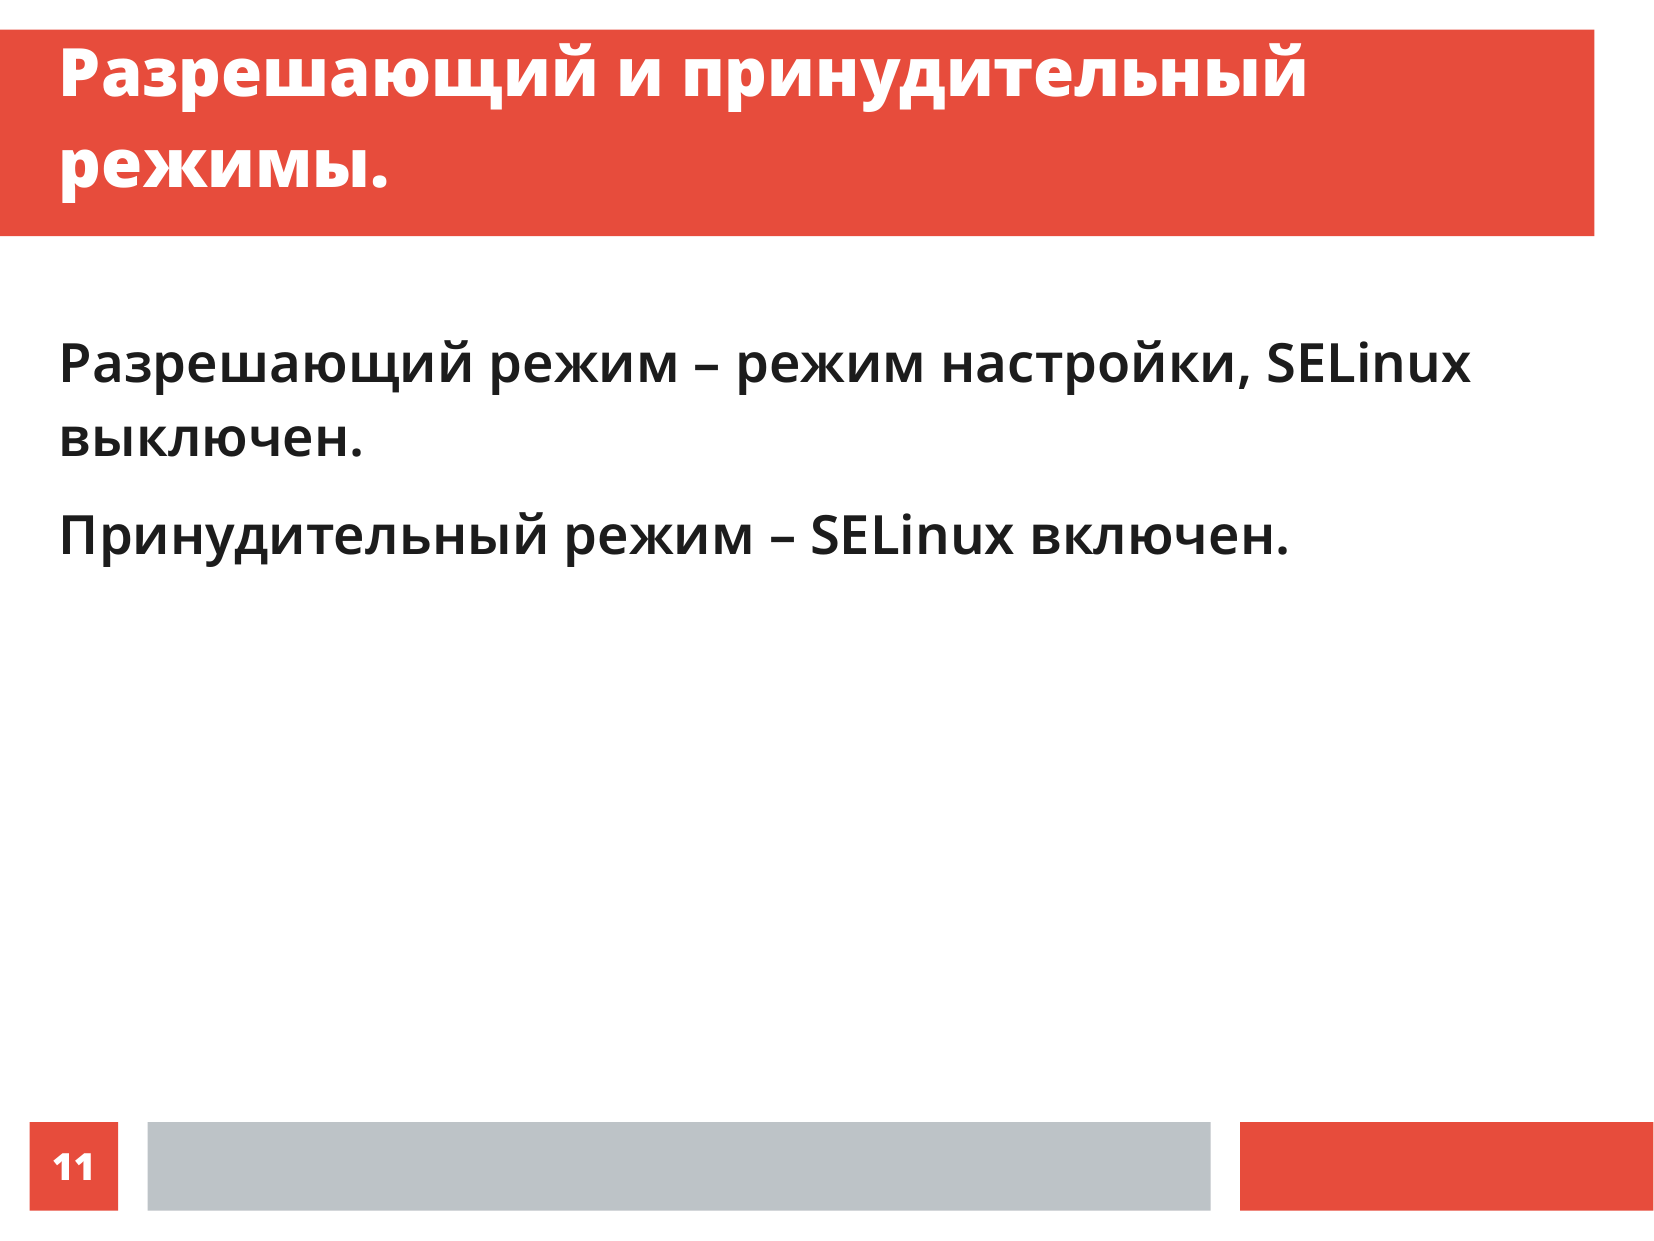

# Разрешающий и принудительный режимы.
Разрешающий режим – режим настройки, SELinux выключен.
Принудительный режим – SELinux включен.
11